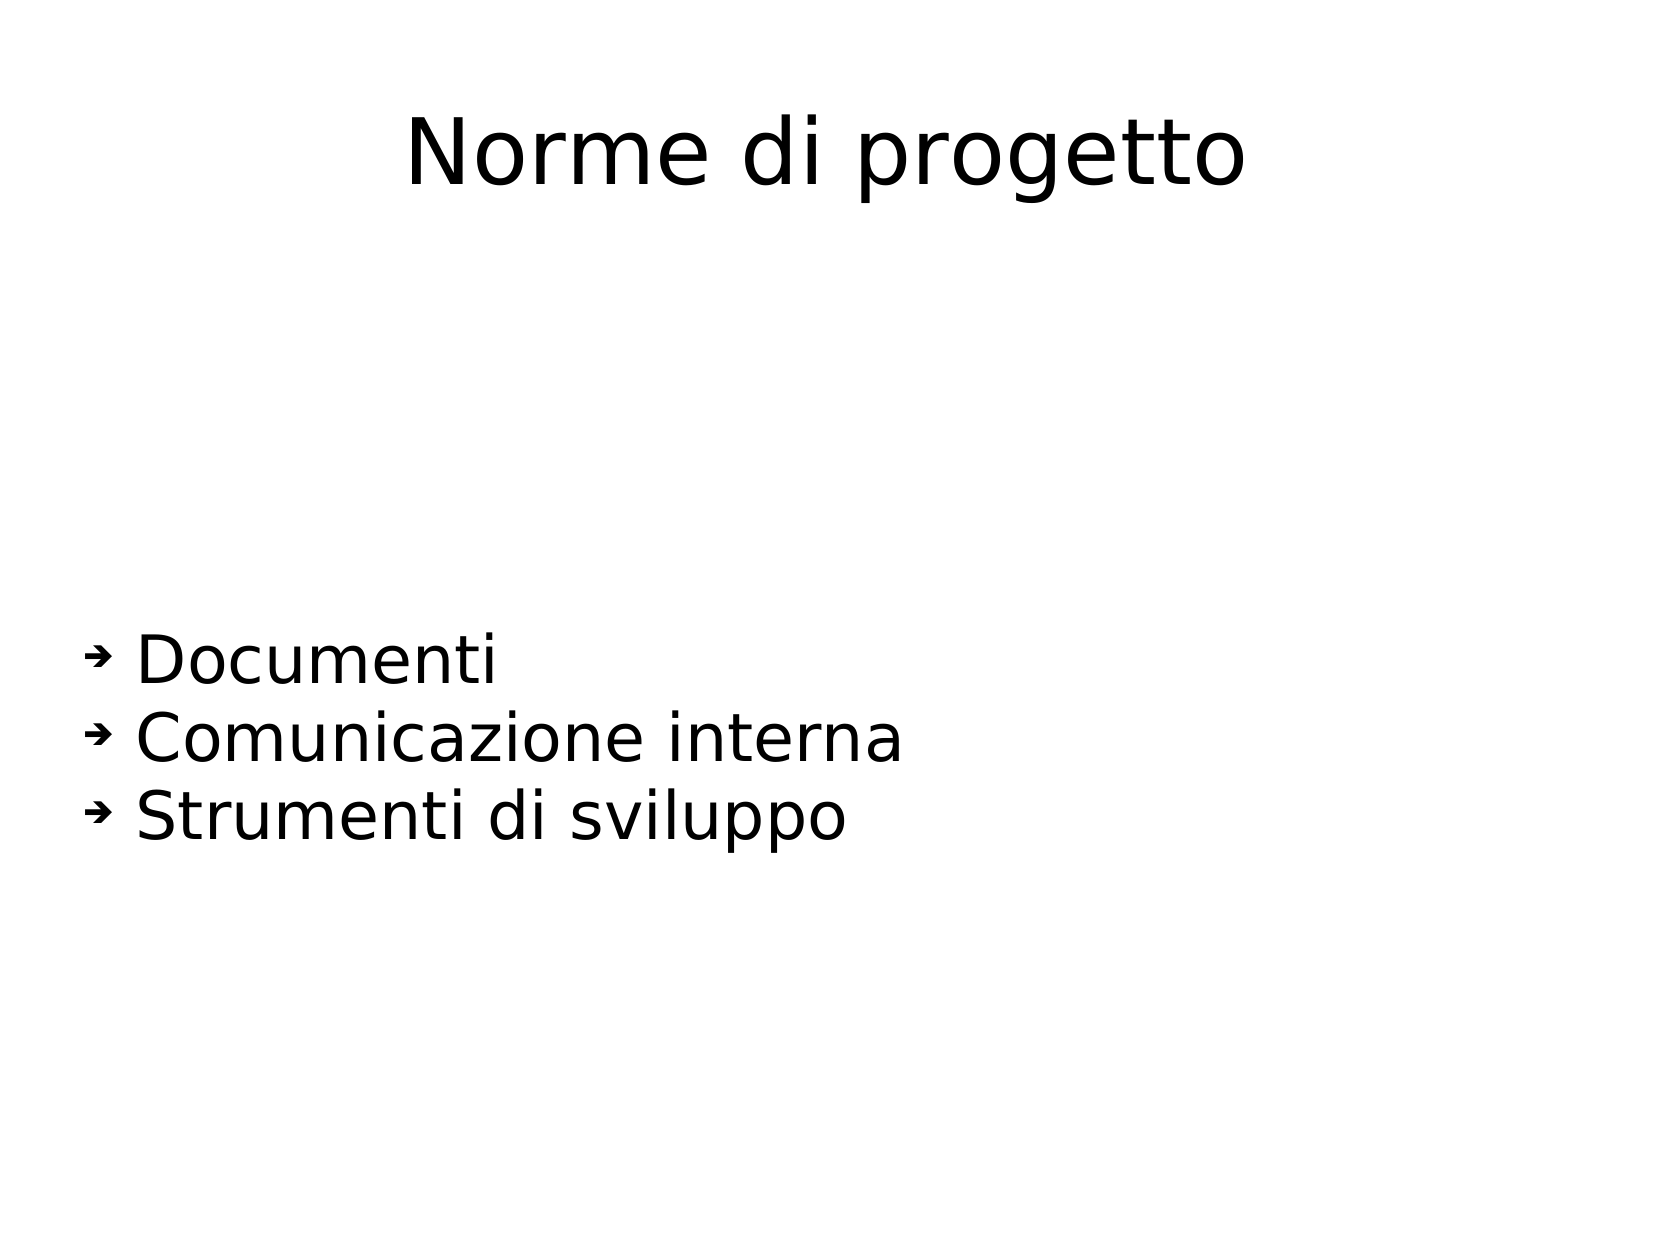

# Norme di progetto
 Documenti
 Comunicazione interna
 Strumenti di sviluppo